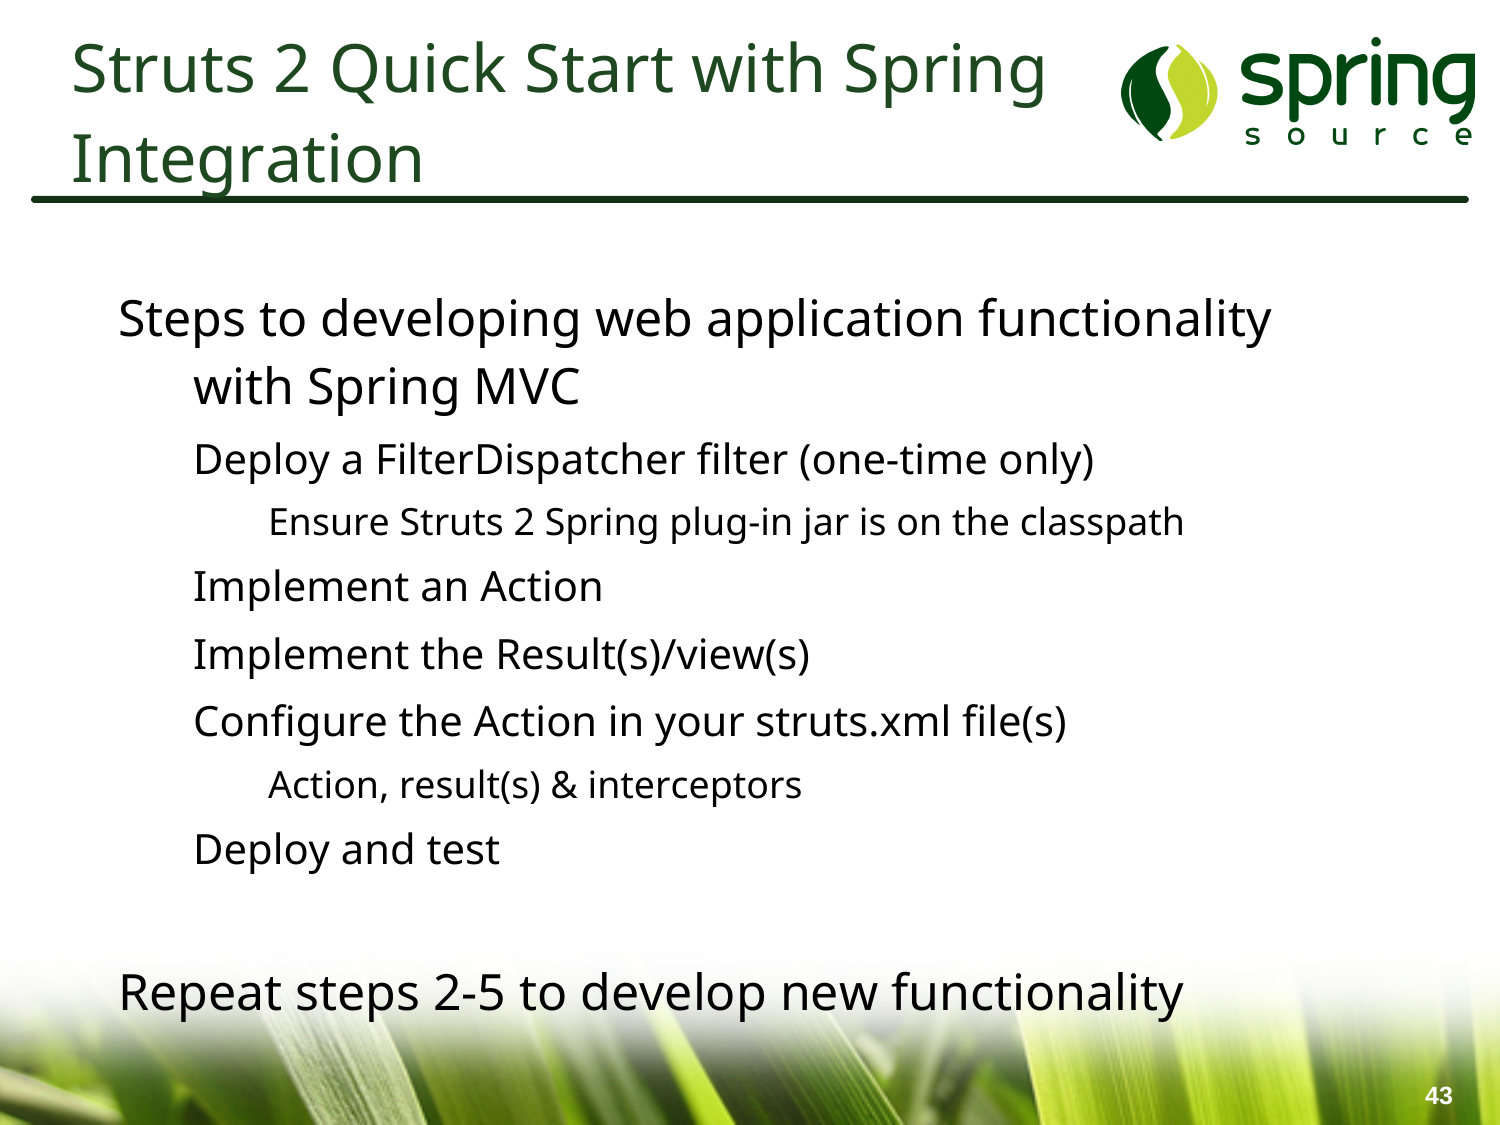

# Struts 2 Quick Start with Spring Integration
Steps to developing web application functionality with Spring MVC
Deploy a FilterDispatcher filter (one-time only)
Ensure Struts 2 Spring plug-in jar is on the classpath
Implement an Action
Implement the Result(s)/view(s)
Configure the Action in your struts.xml file(s)
Action, result(s) & interceptors
Deploy and test
Repeat steps 2-5 to develop new functionality